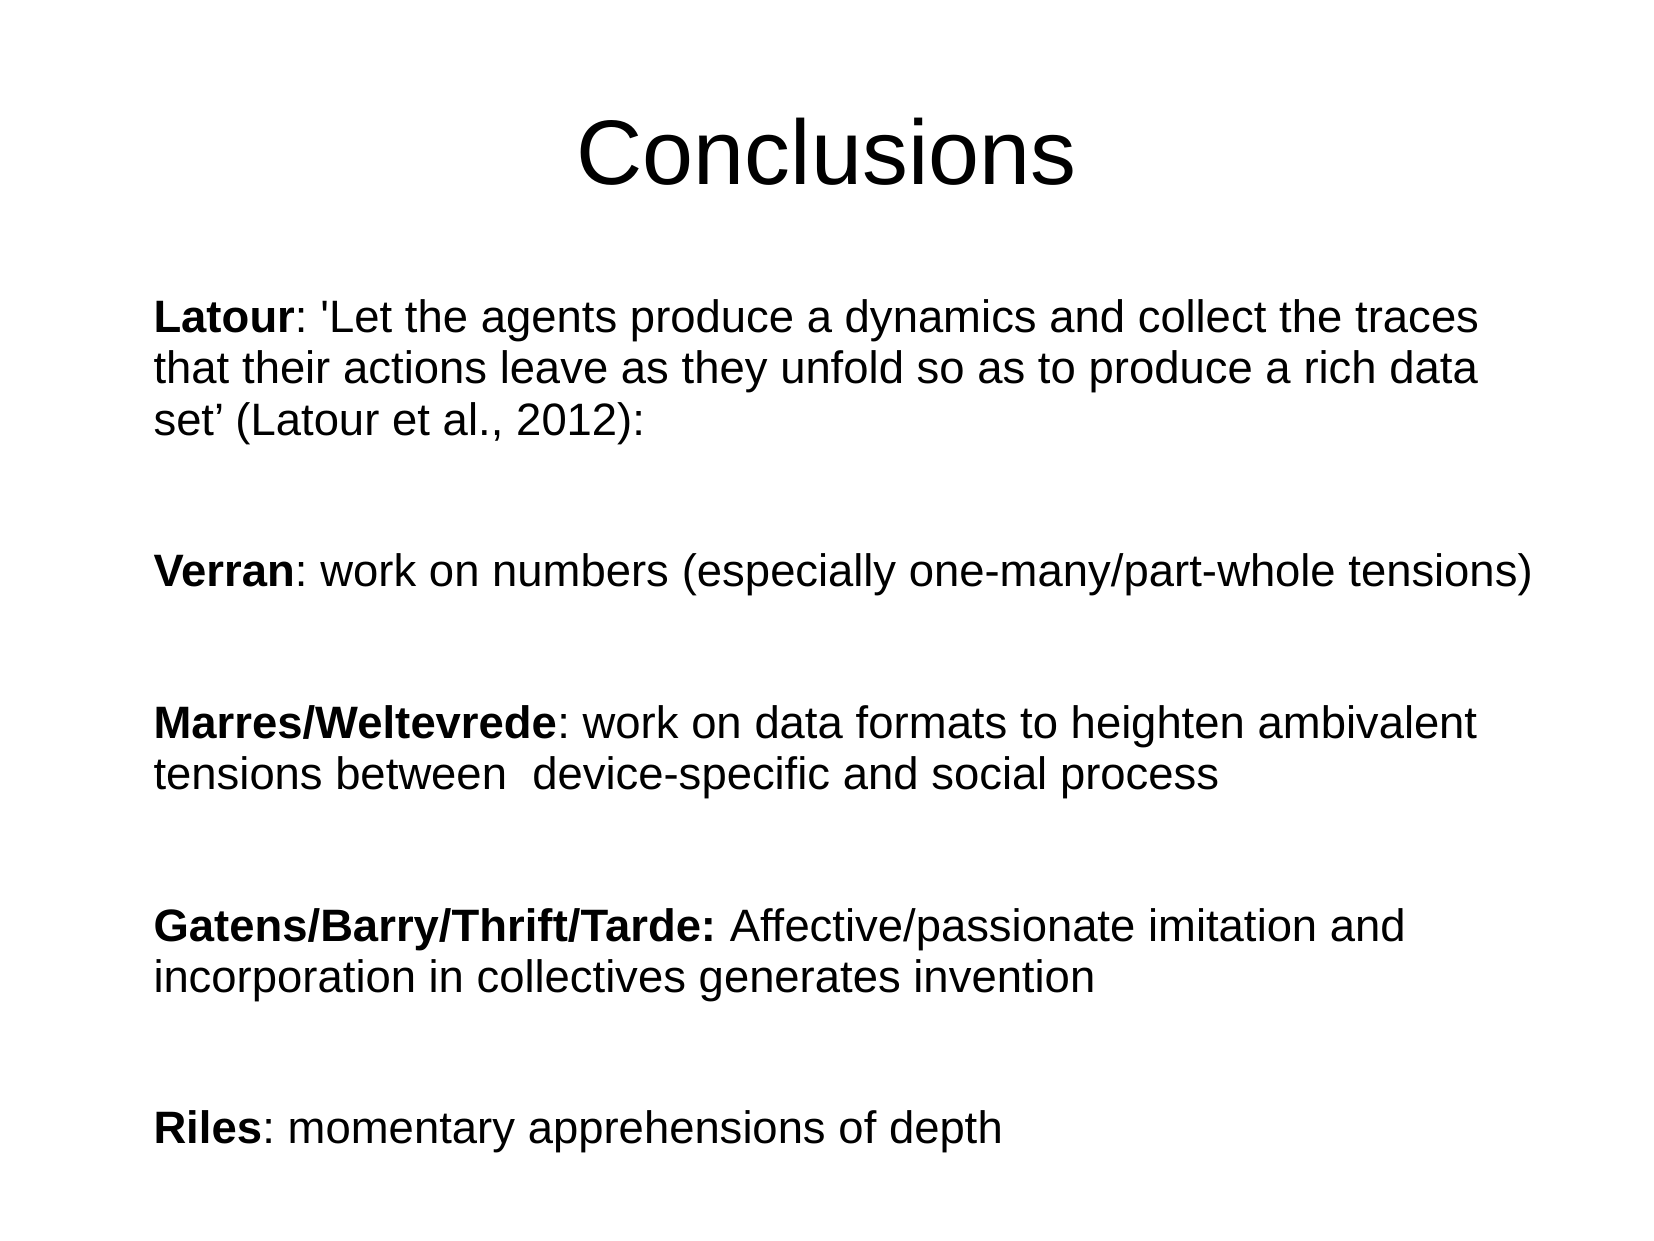

# Conclusions
Latour: 'Let the agents produce a dynamics and collect the traces that their actions leave as they unfold so as to produce a rich data set’ (Latour et al., 2012):
Verran: work on numbers (especially one-many/part-whole tensions)
Marres/Weltevrede: work on data formats to heighten ambivalent tensions between device-specific and social process
Gatens/Barry/Thrift/Tarde: Affective/passionate imitation and incorporation in collectives generates invention
Riles: momentary apprehensions of depth